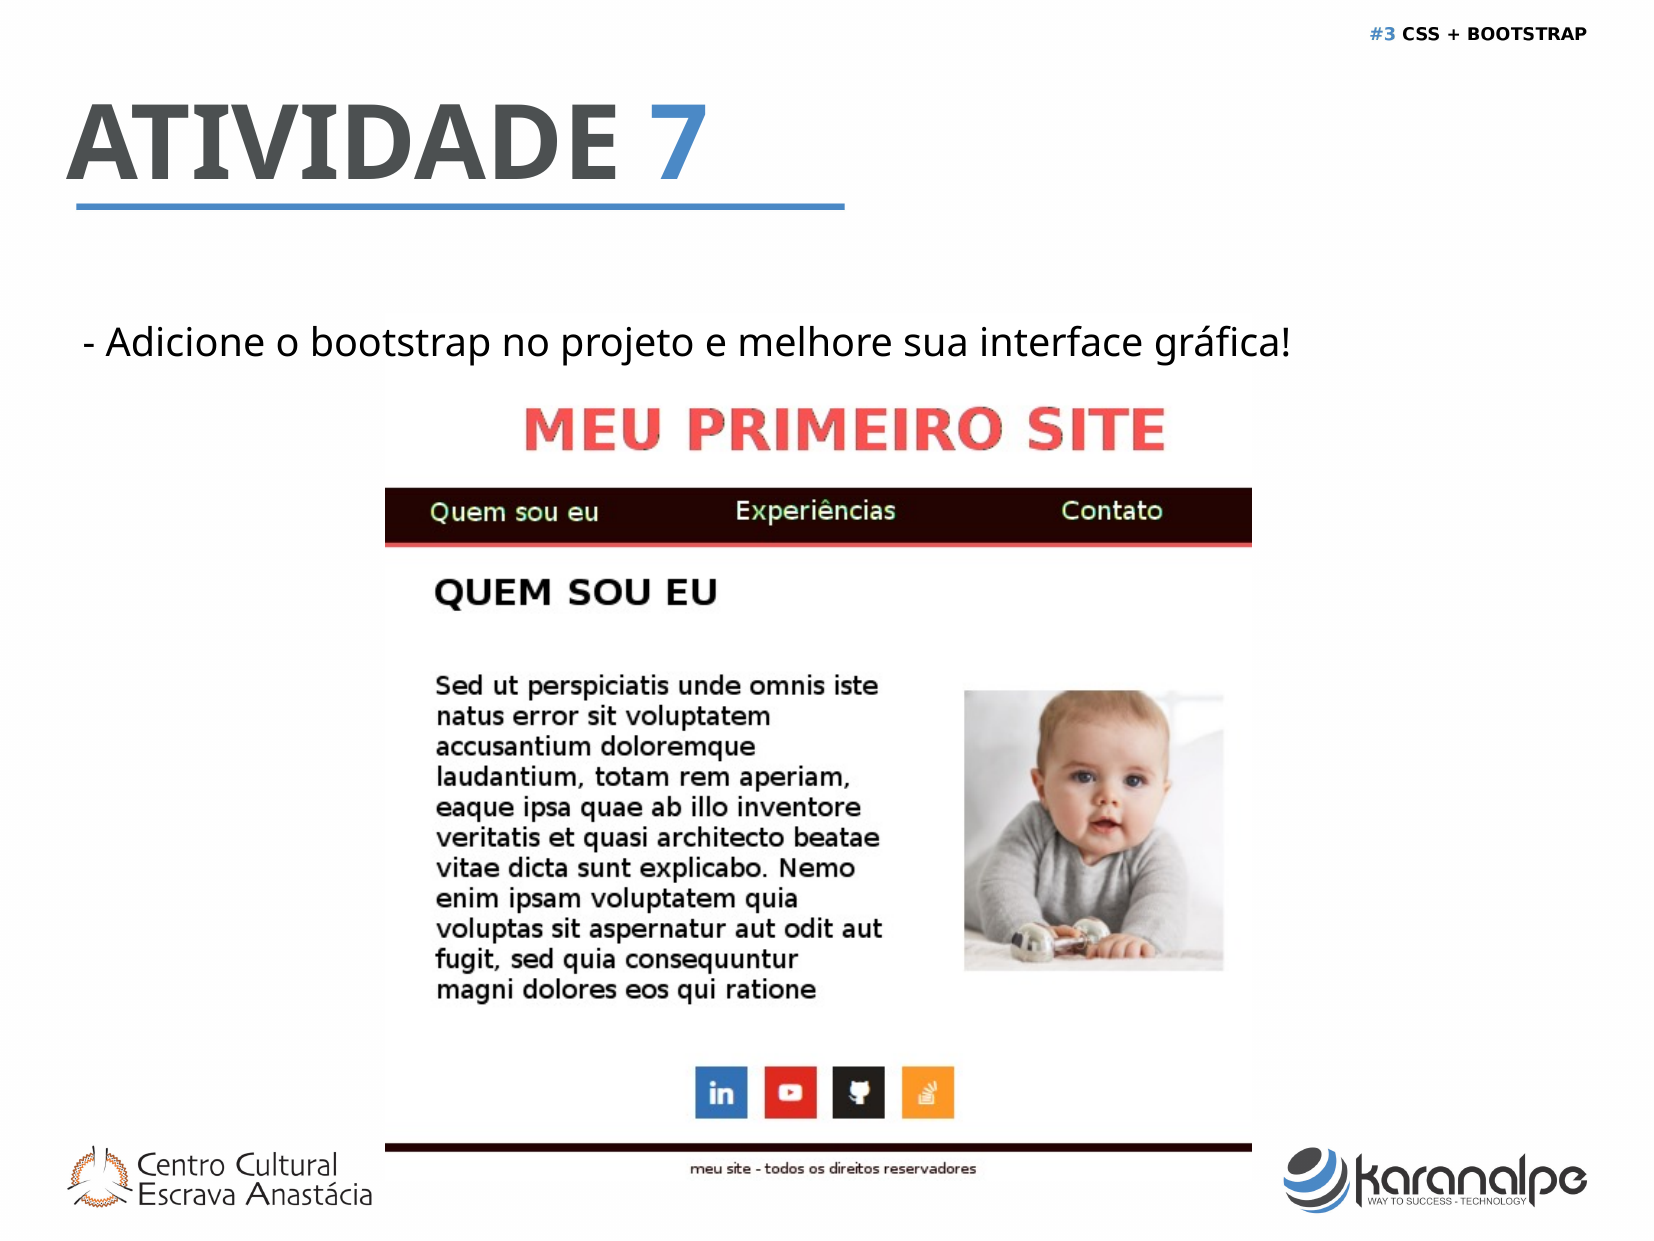

ATIVIDADE 7
# - Adicione o bootstrap no projeto e melhore sua interface gráfica!